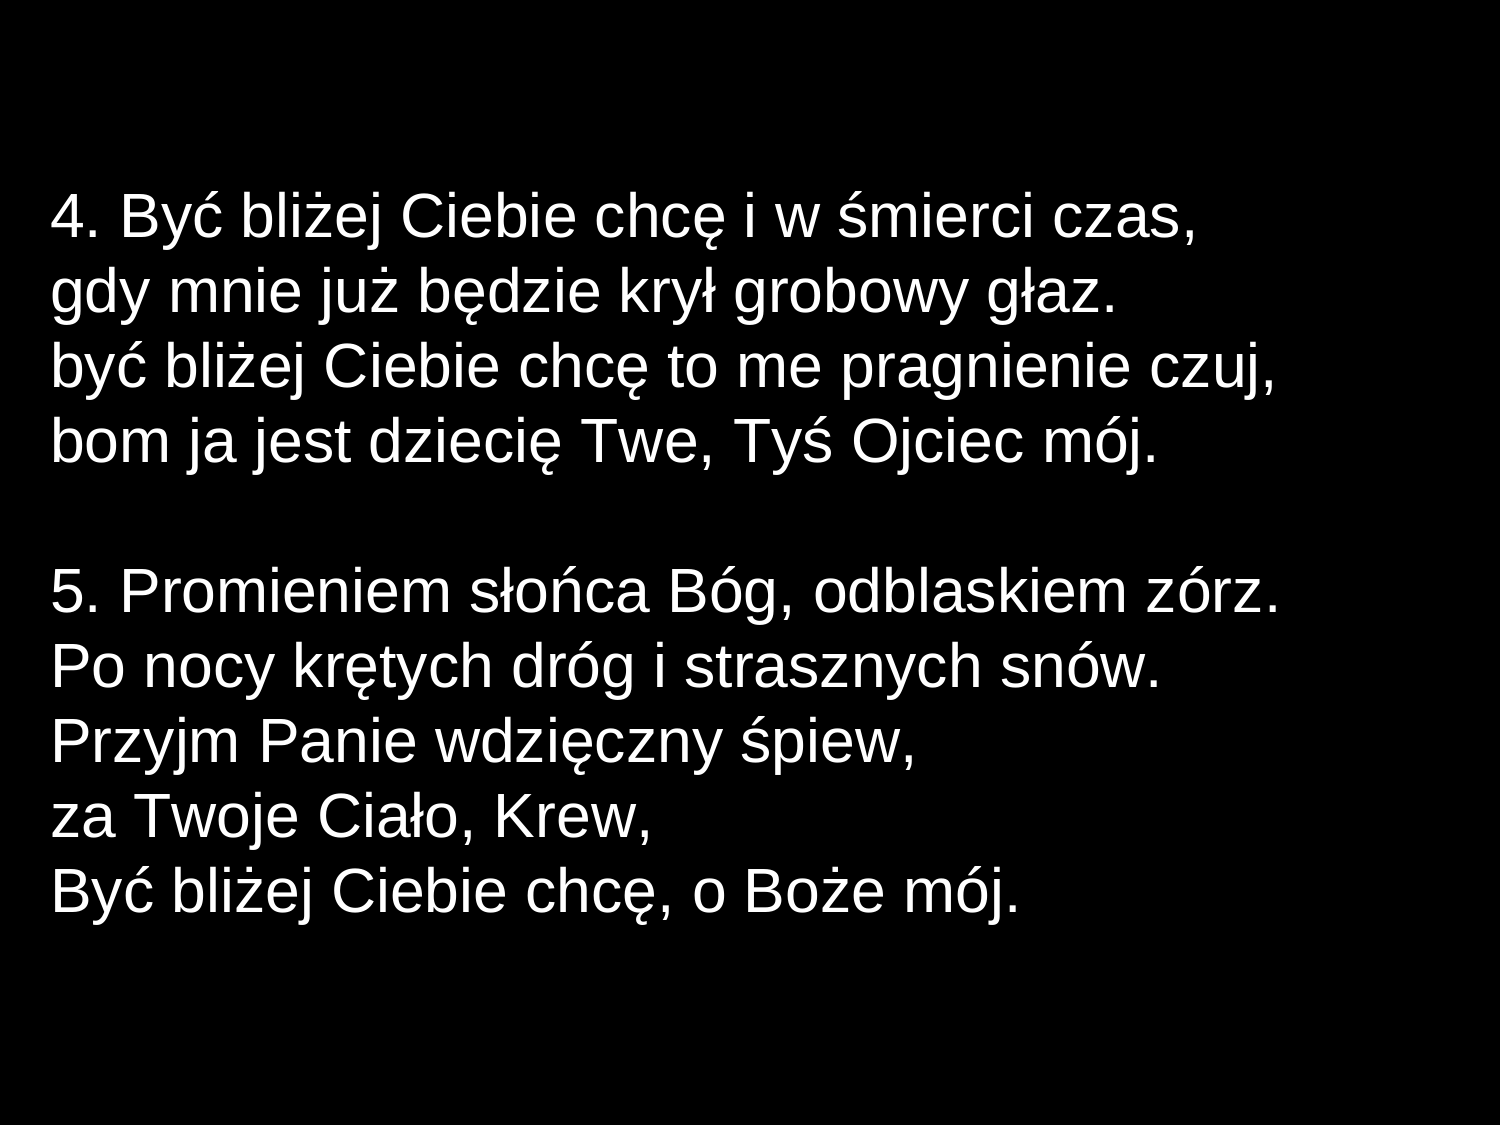

4. Być bliżej Ciebie chcę i w śmierci czas,
gdy mnie już będzie krył grobowy głaz.
być bliżej Ciebie chcę to me pragnienie czuj,
bom ja jest dziecię Twe, Tyś Ojciec mój.
5. Promieniem słońca Bóg, odblaskiem zórz.
Po nocy krętych dróg i strasznych snów.
Przyjm Panie wdzięczny śpiew,
za Twoje Ciało, Krew,
Być bliżej Ciebie chcę, o Boże mój.